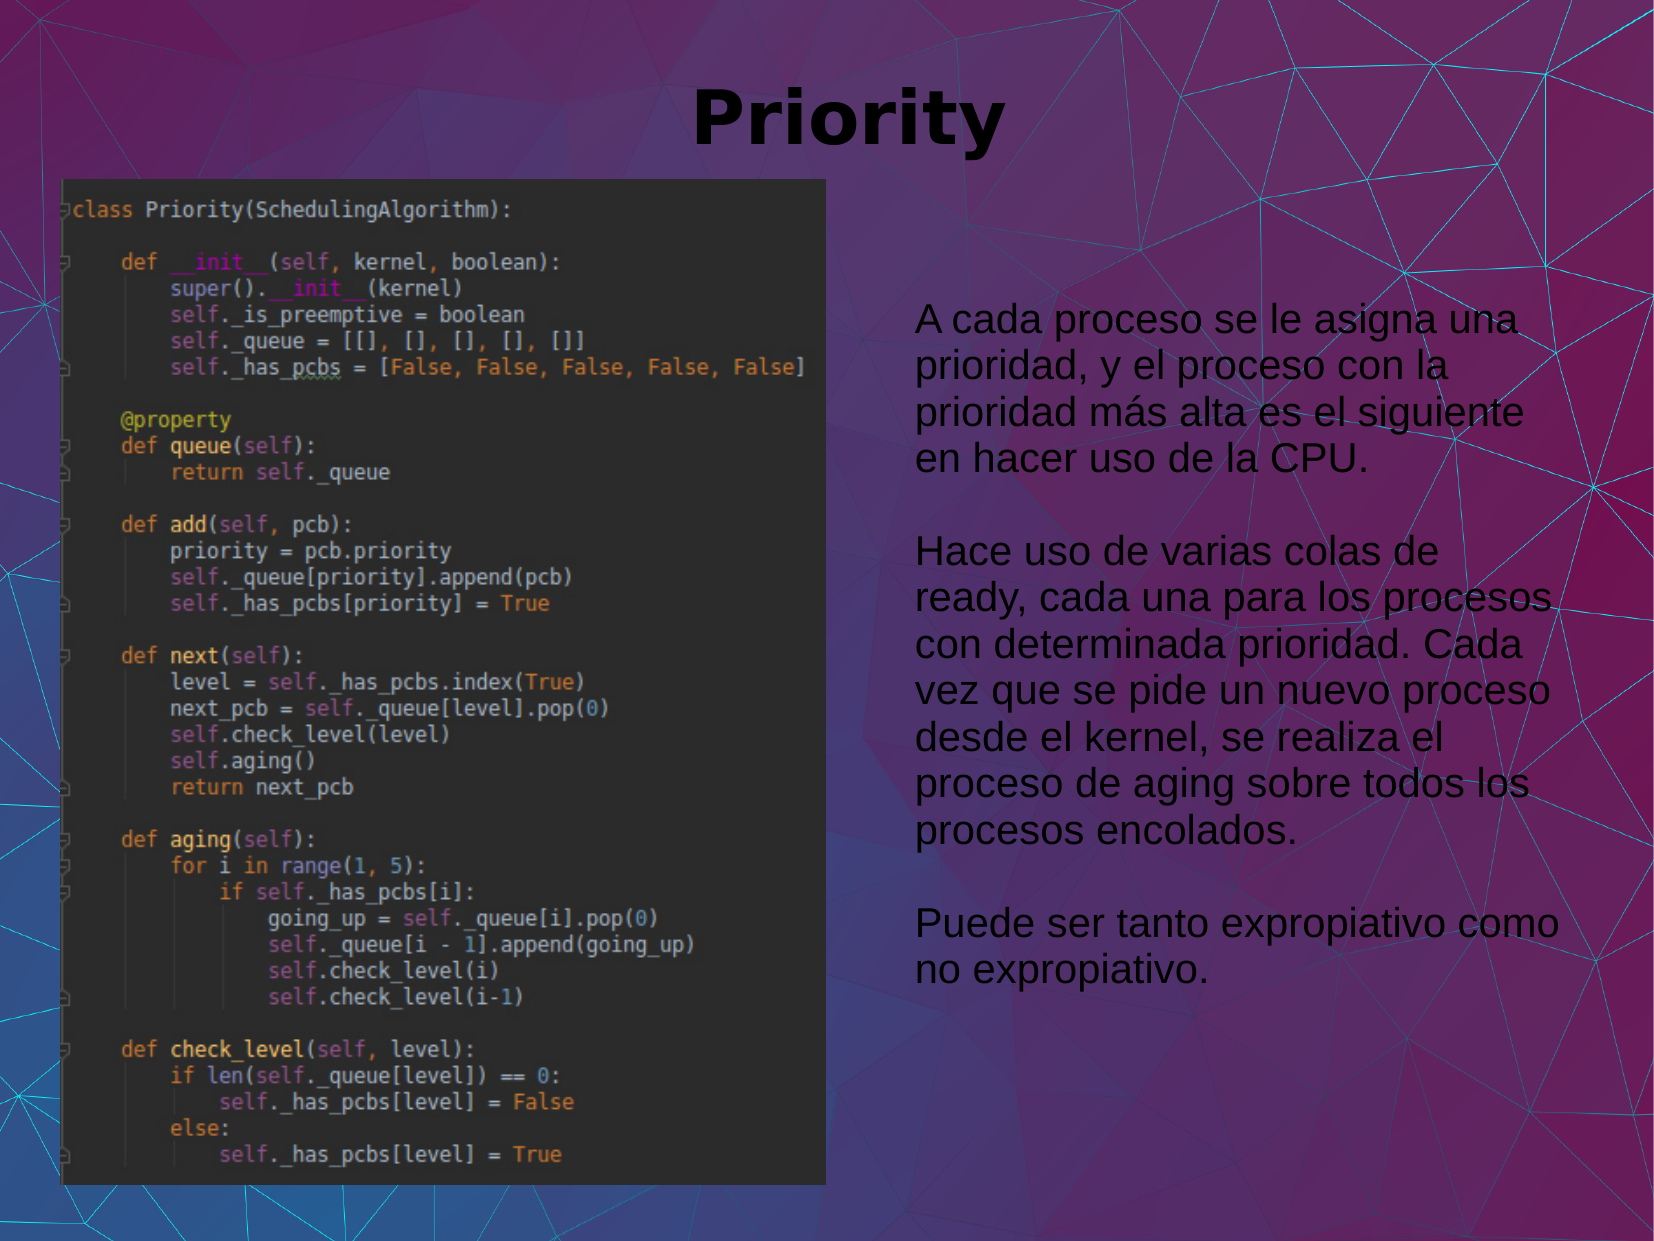

# Priority
A cada proceso se le asigna una prioridad, y el proceso con la prioridad más alta es el siguiente en hacer uso de la CPU.
Hace uso de varias colas de ready, cada una para los procesos con determinada prioridad. Cada vez que se pide un nuevo proceso desde el kernel, se realiza el proceso de aging sobre todos los procesos encolados.
Puede ser tanto expropiativo como no expropiativo.